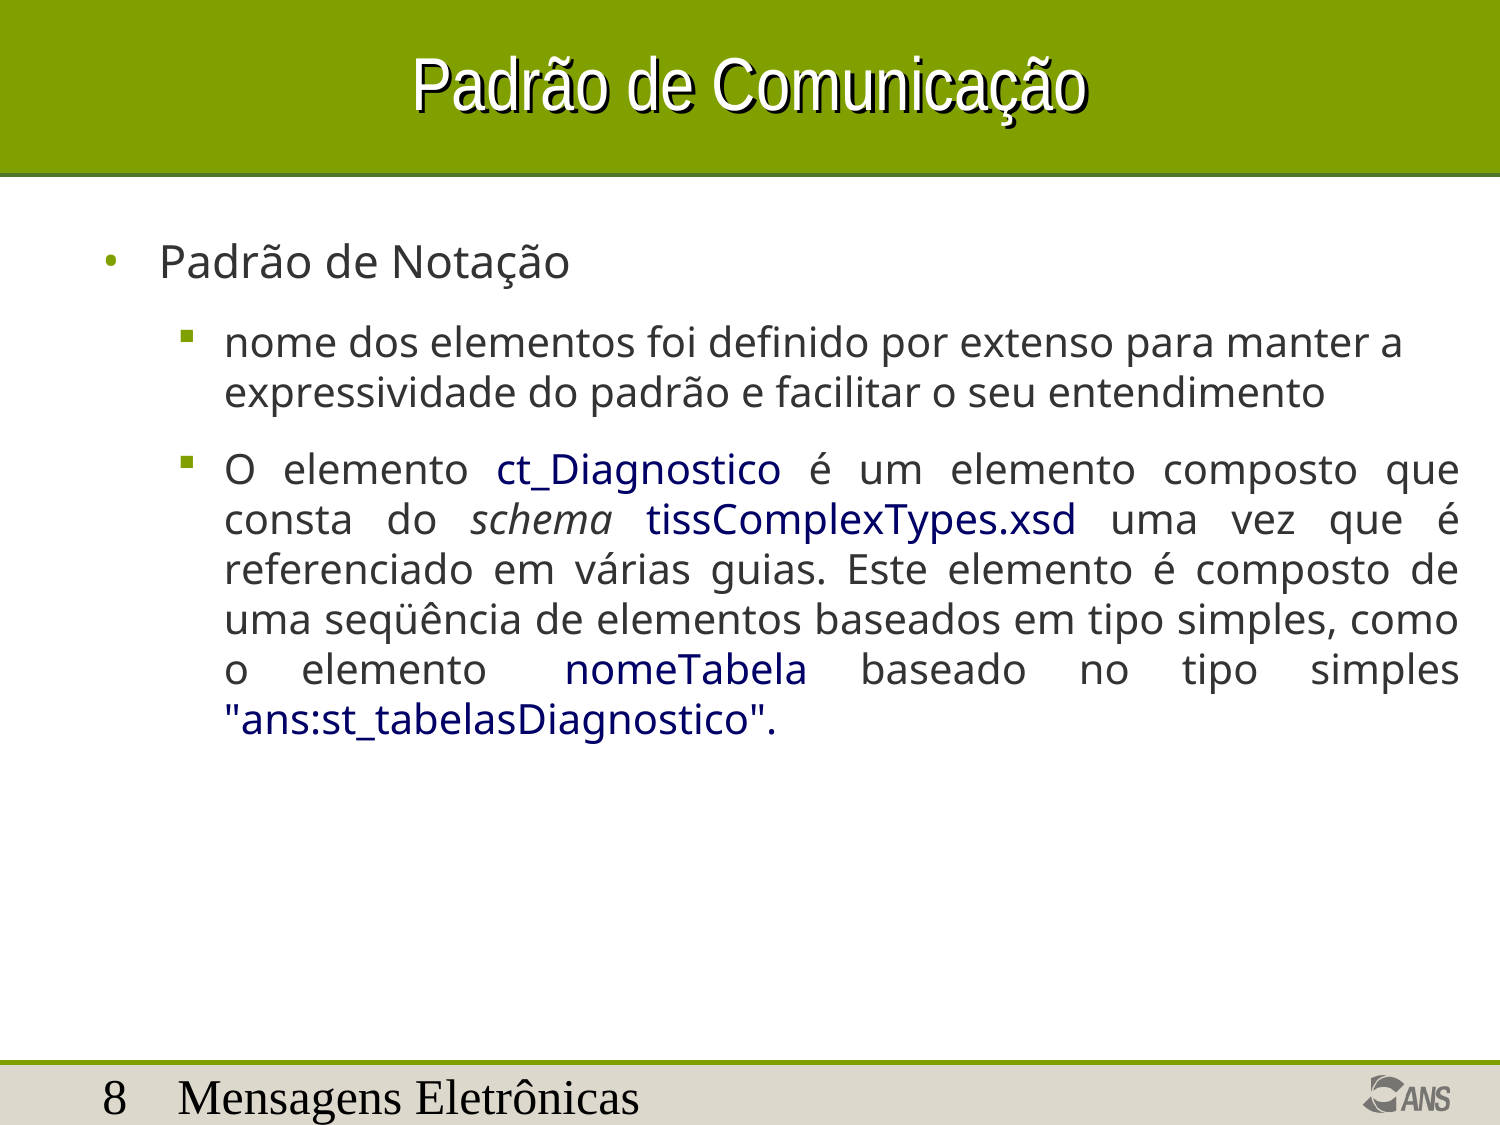

# Padrão de Comunicação
Padrão de Notação
nome dos elementos foi definido por extenso para manter a expressividade do padrão e facilitar o seu entendimento
O elemento ct_Diagnostico é um elemento composto que consta do schema tissComplexTypes.xsd uma vez que é referenciado em várias guias. Este elemento é composto de uma seqüência de elementos baseados em tipo simples, como o elemento  nomeTabela baseado no tipo simples "ans:st_tabelasDiagnostico".
8
Mensagens Eletrônicas